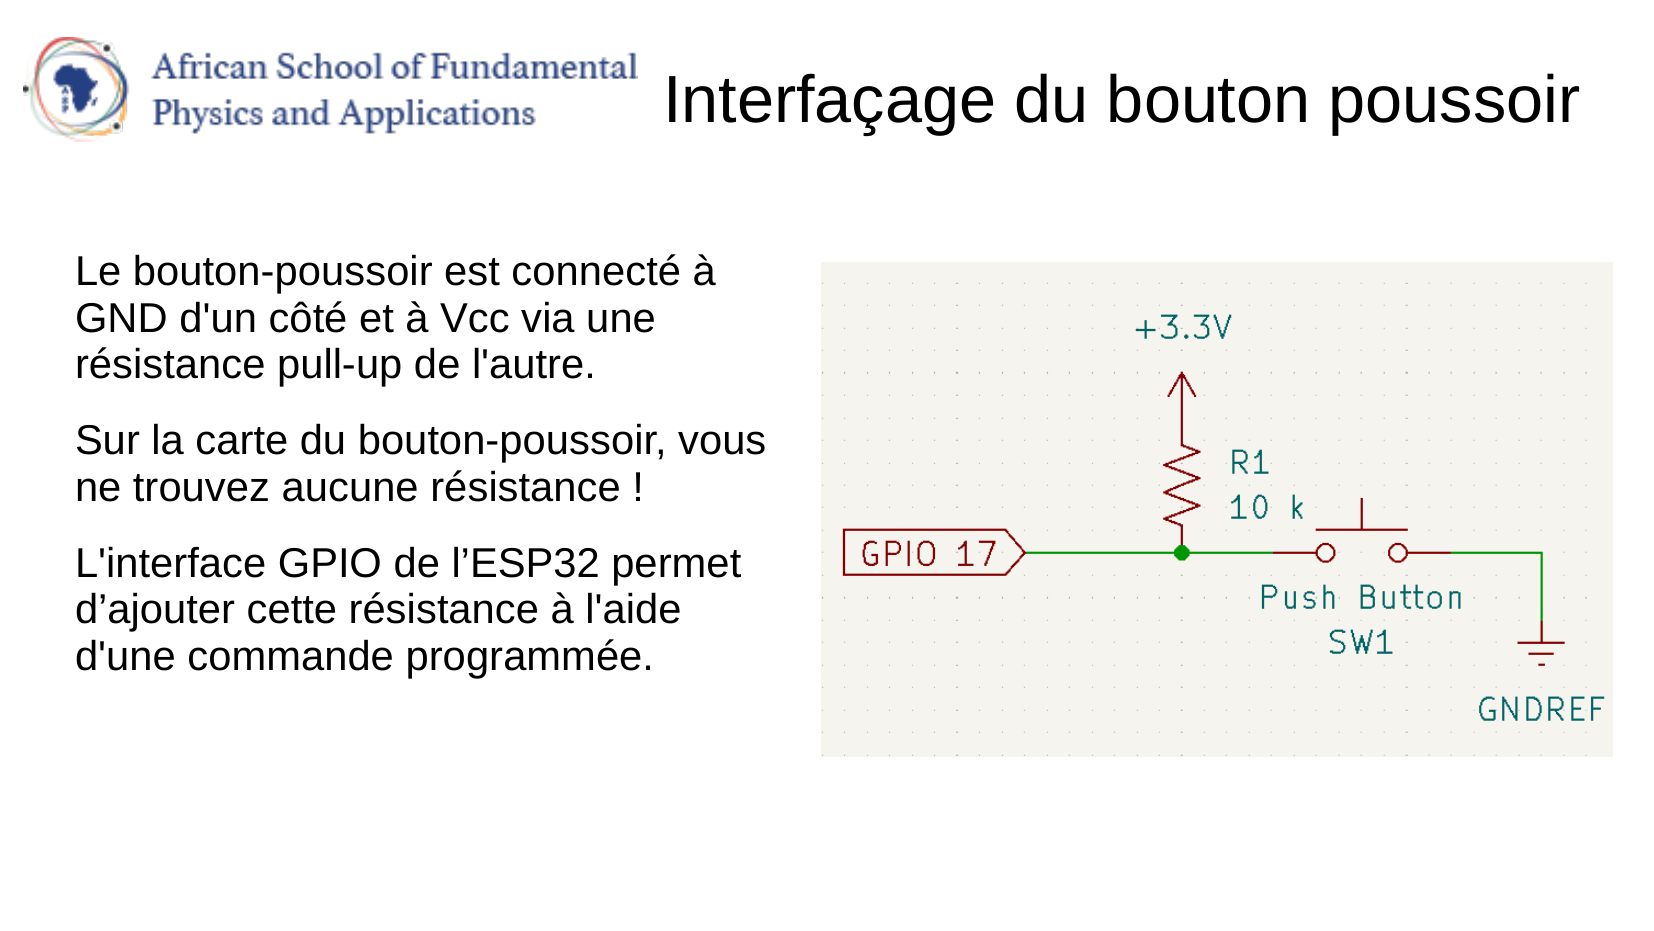

# Interfaçage du bouton poussoir
Le bouton-poussoir est connecté à GND d'un côté et à Vcc via une résistance pull-up de l'autre.
Sur la carte du bouton-poussoir, vous ne trouvez aucune résistance !
L'interface GPIO de l’ESP32 permet
d’ajouter cette résistance à l'aide d'une commande programmée.